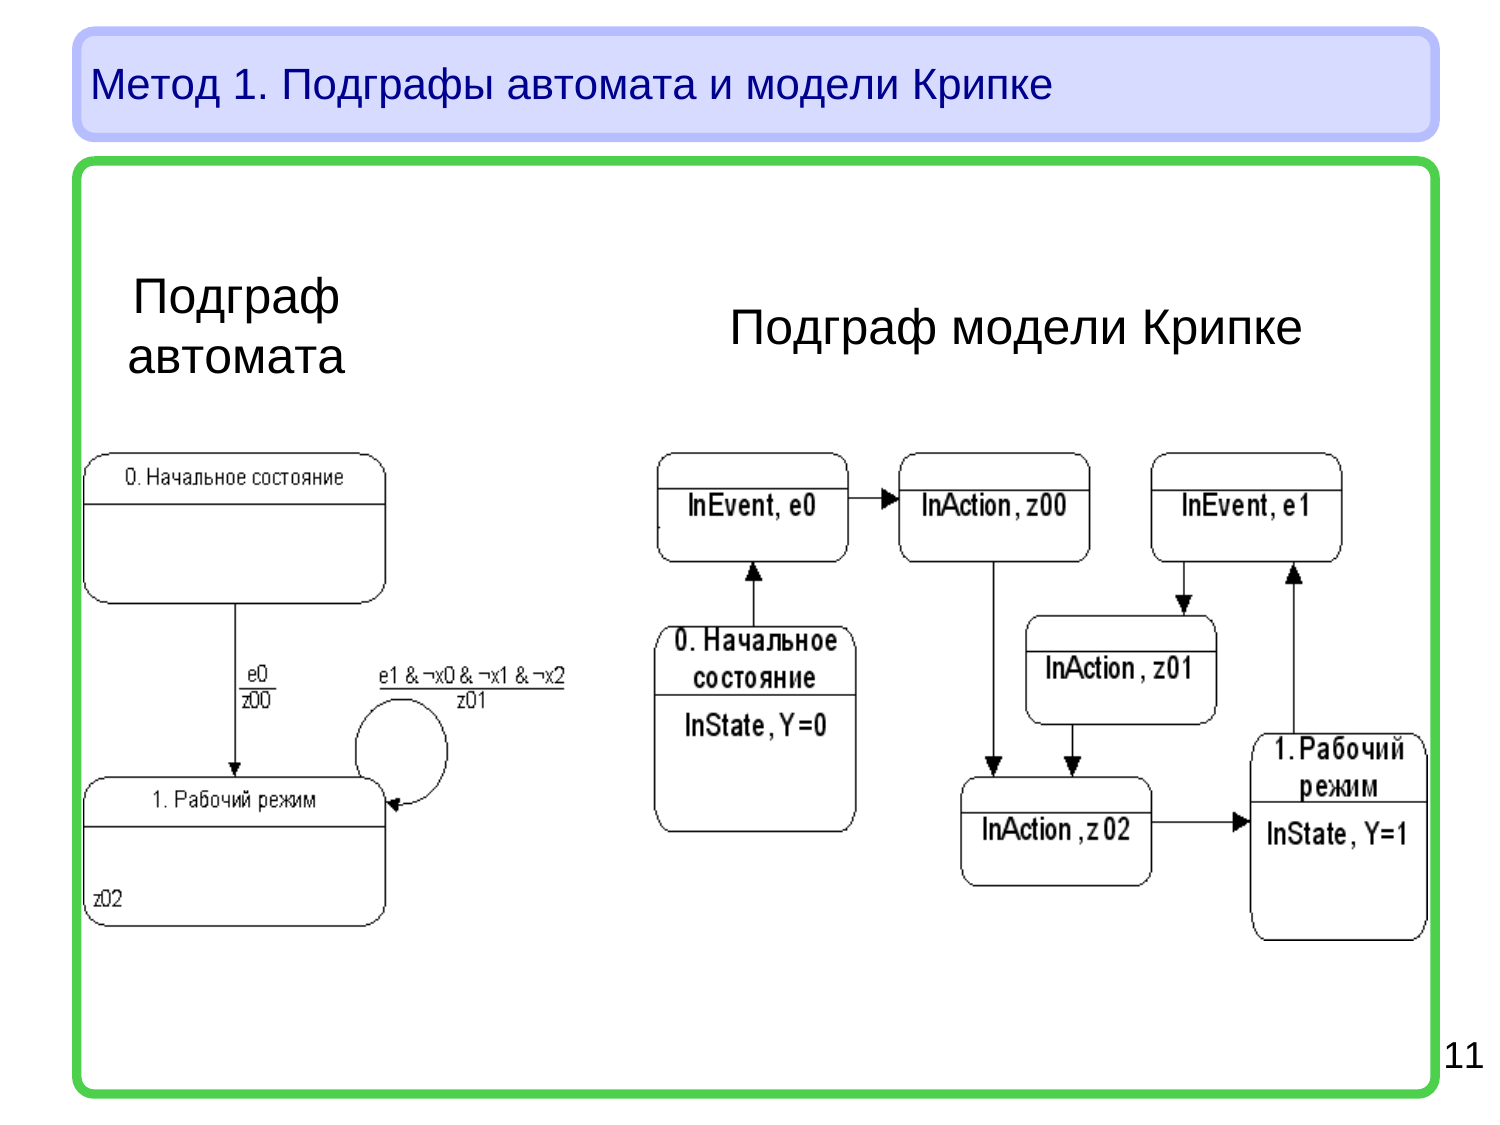

Метод 1. Подграфы автомата и модели Крипке
Подграф
автомата
Подграф модели Крипке
11